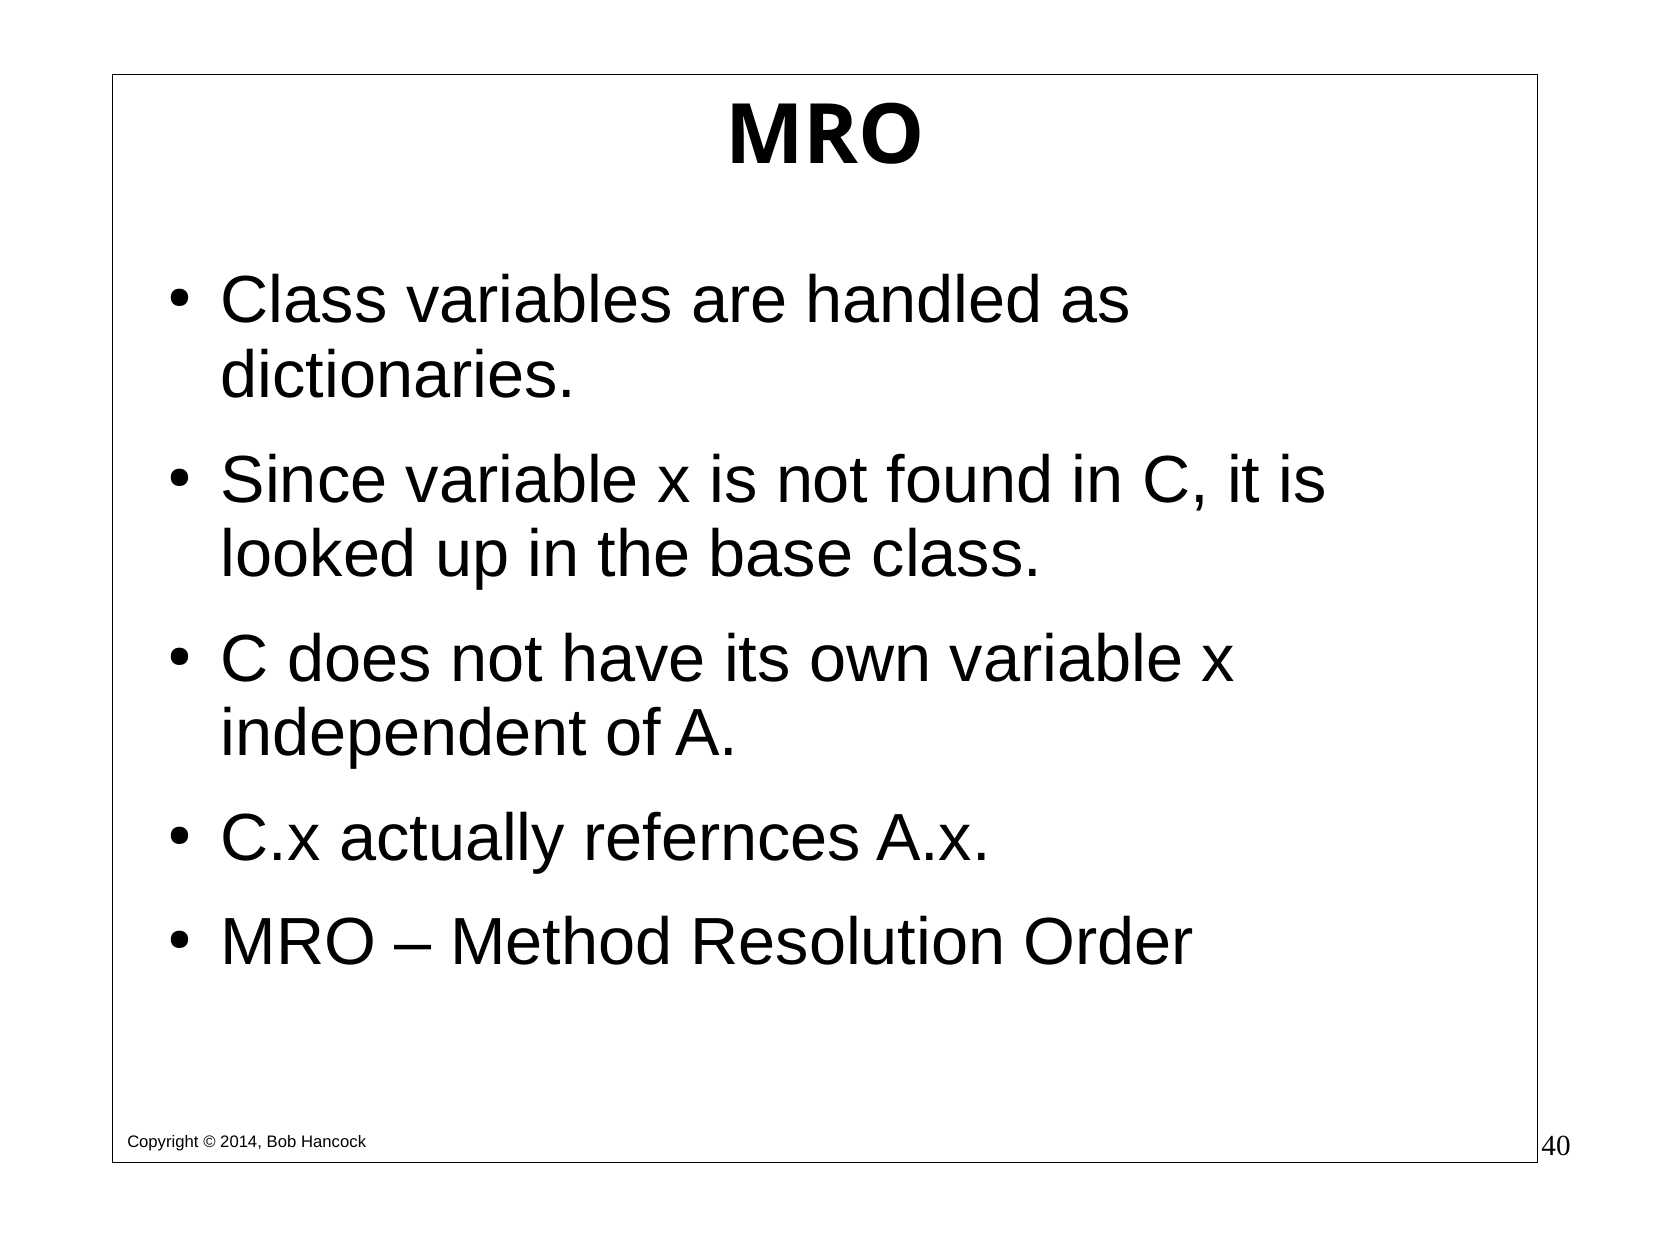

# MRO
Class variables are handled as dictionaries.
Since variable x is not found in C, it is looked up in the base class.
C does not have its own variable x independent of A.
C.x actually refernces A.x.
MRO – Method Resolution Order
Copyright © 2014, Bob Hancock
40